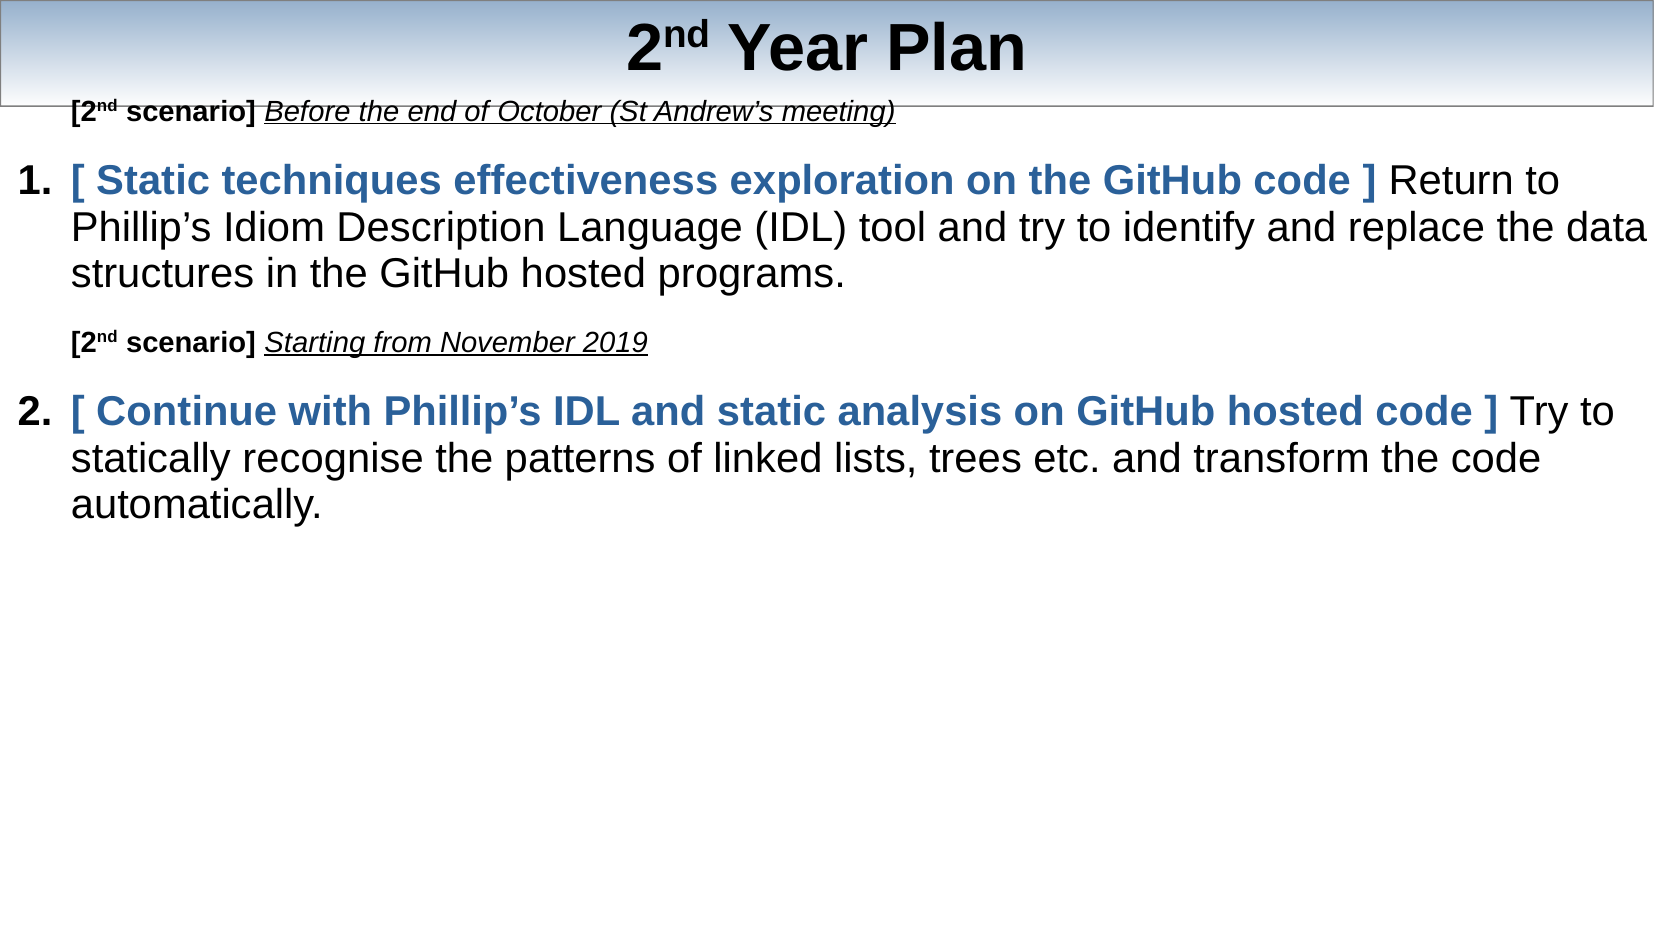

# 2nd Year Plan
[2nd scenario] Before the end of October (St Andrew’s meeting)
[ Static techniques effectiveness exploration on the GitHub code ] Return to Phillip’s Idiom Description Language (IDL) tool and try to identify and replace the data structures in the GitHub hosted programs.
[2nd scenario] Starting from November 2019
[ Continue with Phillip’s IDL and static analysis on GitHub hosted code ] Try to statically recognise the patterns of linked lists, trees etc. and transform the code automatically.